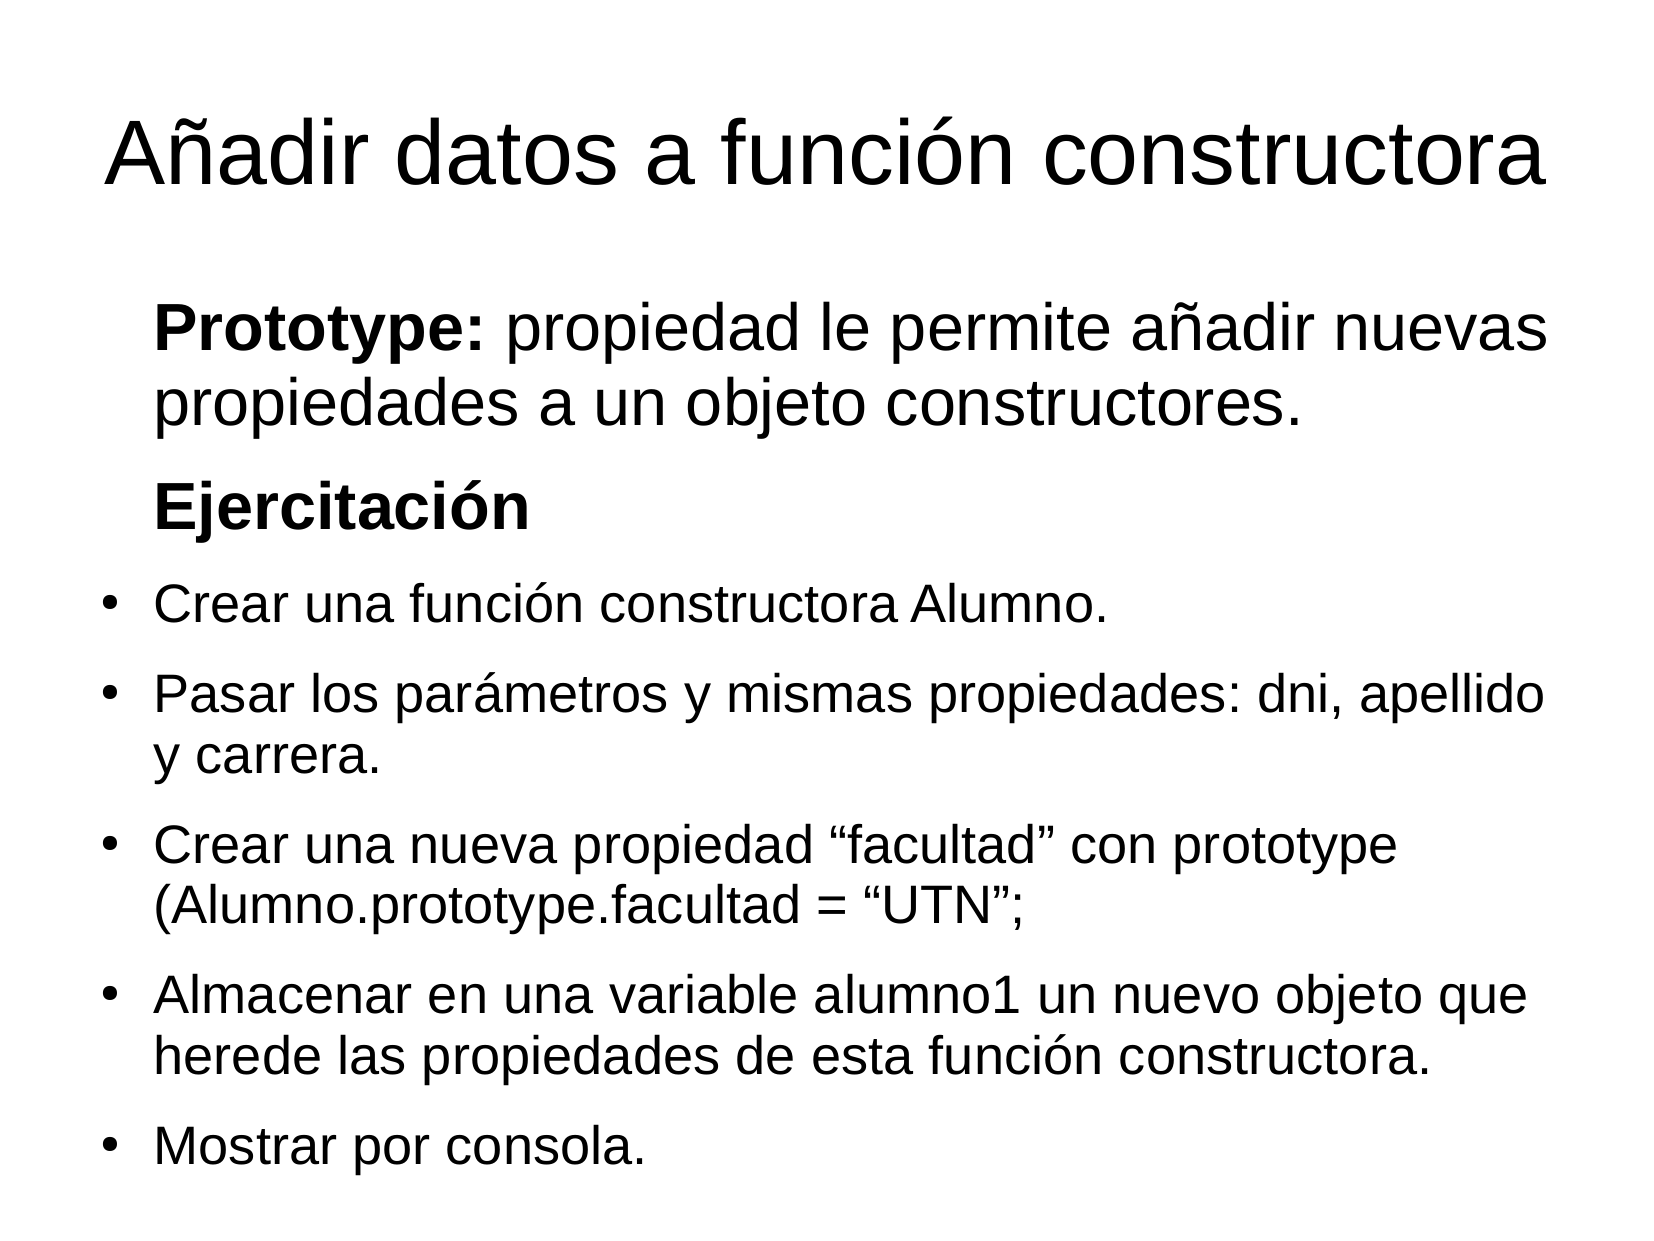

# Añadir datos a función constructora
Prototype: propiedad le permite añadir nuevas propiedades a un objeto constructores.
Ejercitación
Crear una función constructora Alumno.
Pasar los parámetros y mismas propiedades: dni, apellido y carrera.
Crear una nueva propiedad “facultad” con prototype (Alumno.prototype.facultad = “UTN”;
Almacenar en una variable alumno1 un nuevo objeto que herede las propiedades de esta función constructora.
Mostrar por consola.